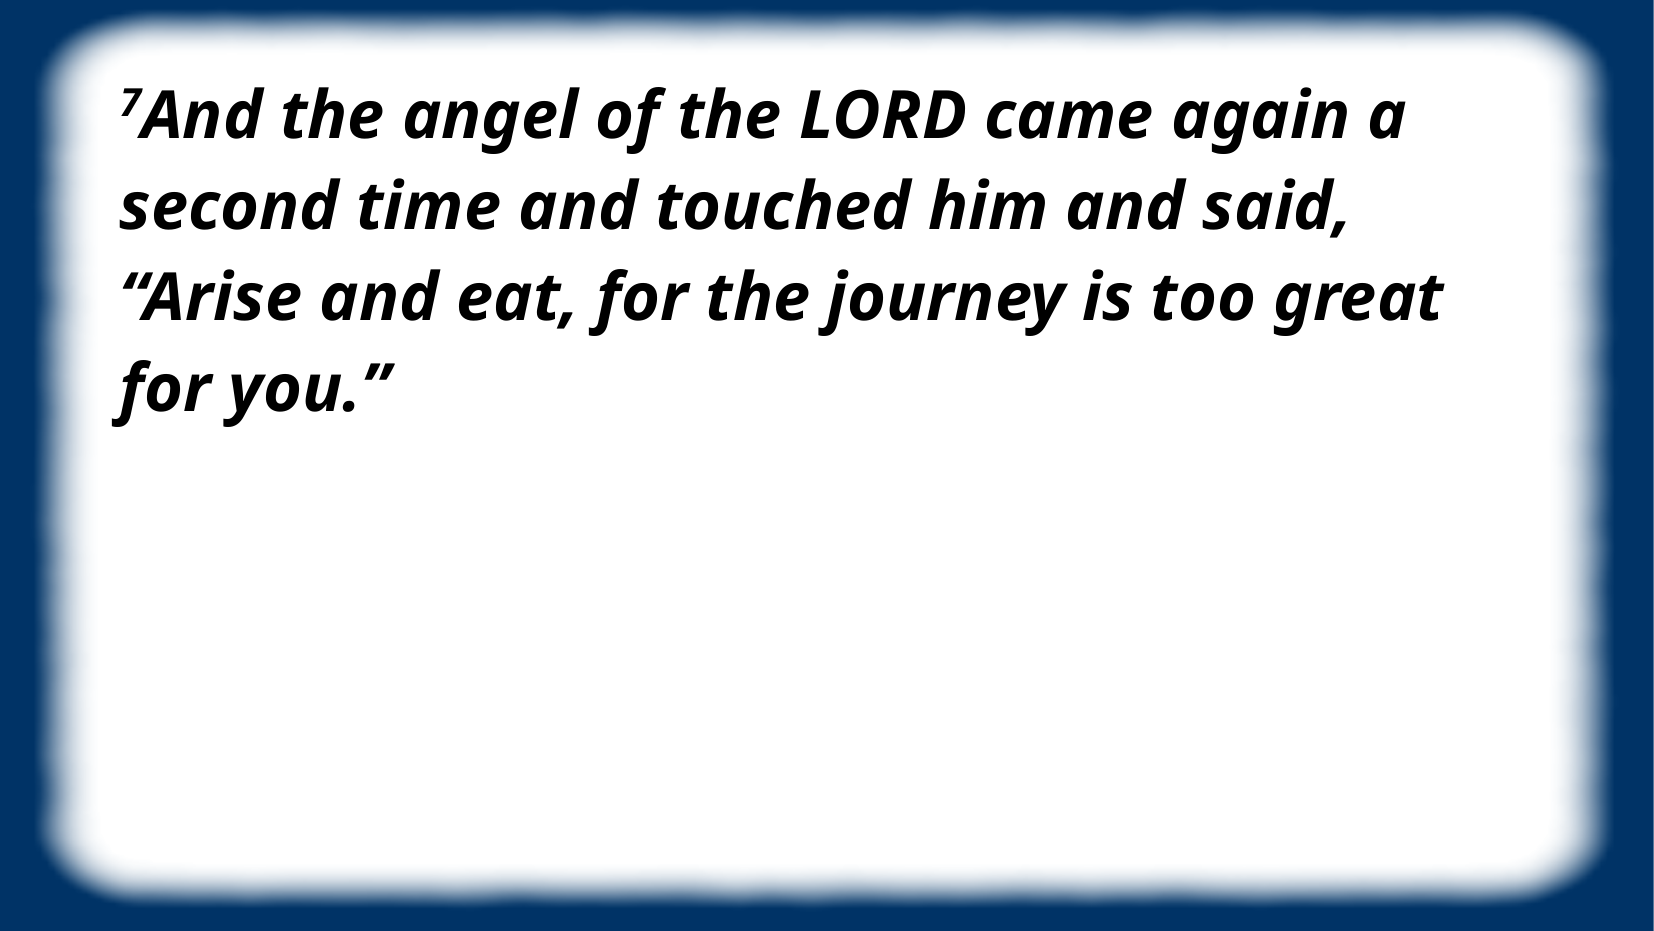

7And the angel of the Lord came again a second time and touched him and said, “Arise and eat, for the journey is too great for you.”